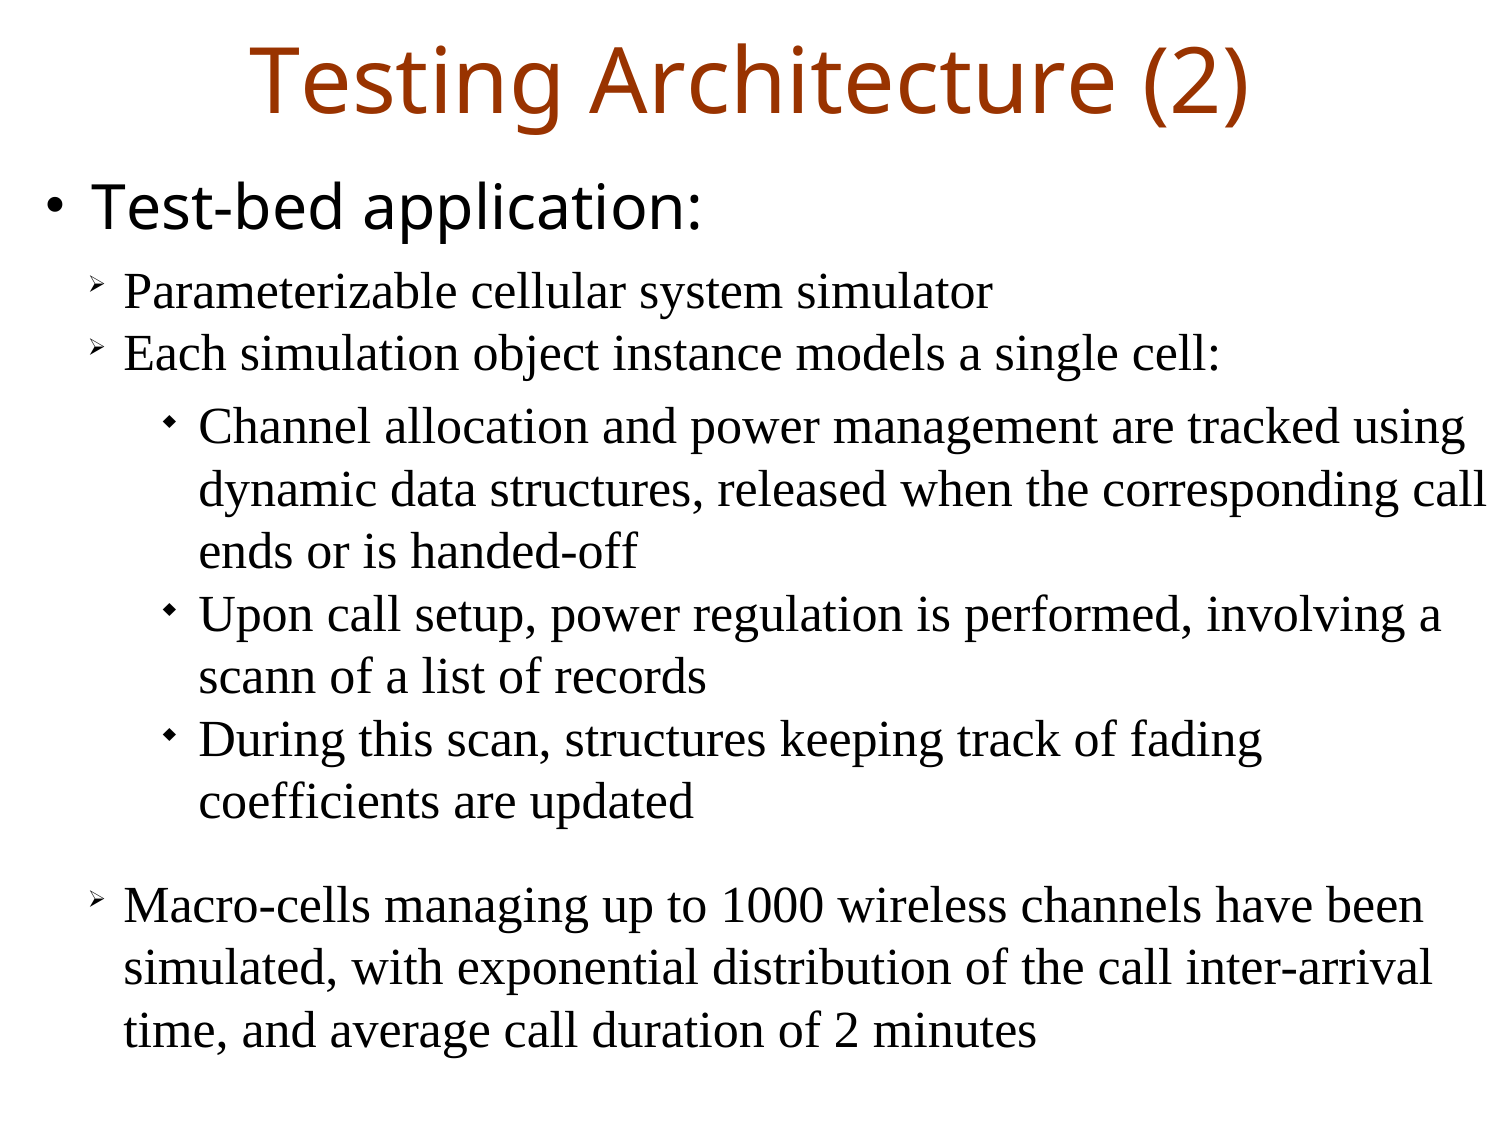

# Testing Architecture (2)
Test-bed application:
Parameterizable cellular system simulator
Each simulation object instance models a single cell:
Channel allocation and power management are tracked using dynamic data structures, released when the corresponding call ends or is handed-off
Upon call setup, power regulation is performed, involving a scann of a list of records
During this scan, structures keeping track of fading coefficients are updated
Macro-cells managing up to 1000 wireless channels have been simulated, with exponential distribution of the call inter-arrival time, and average call duration of 2 minutes